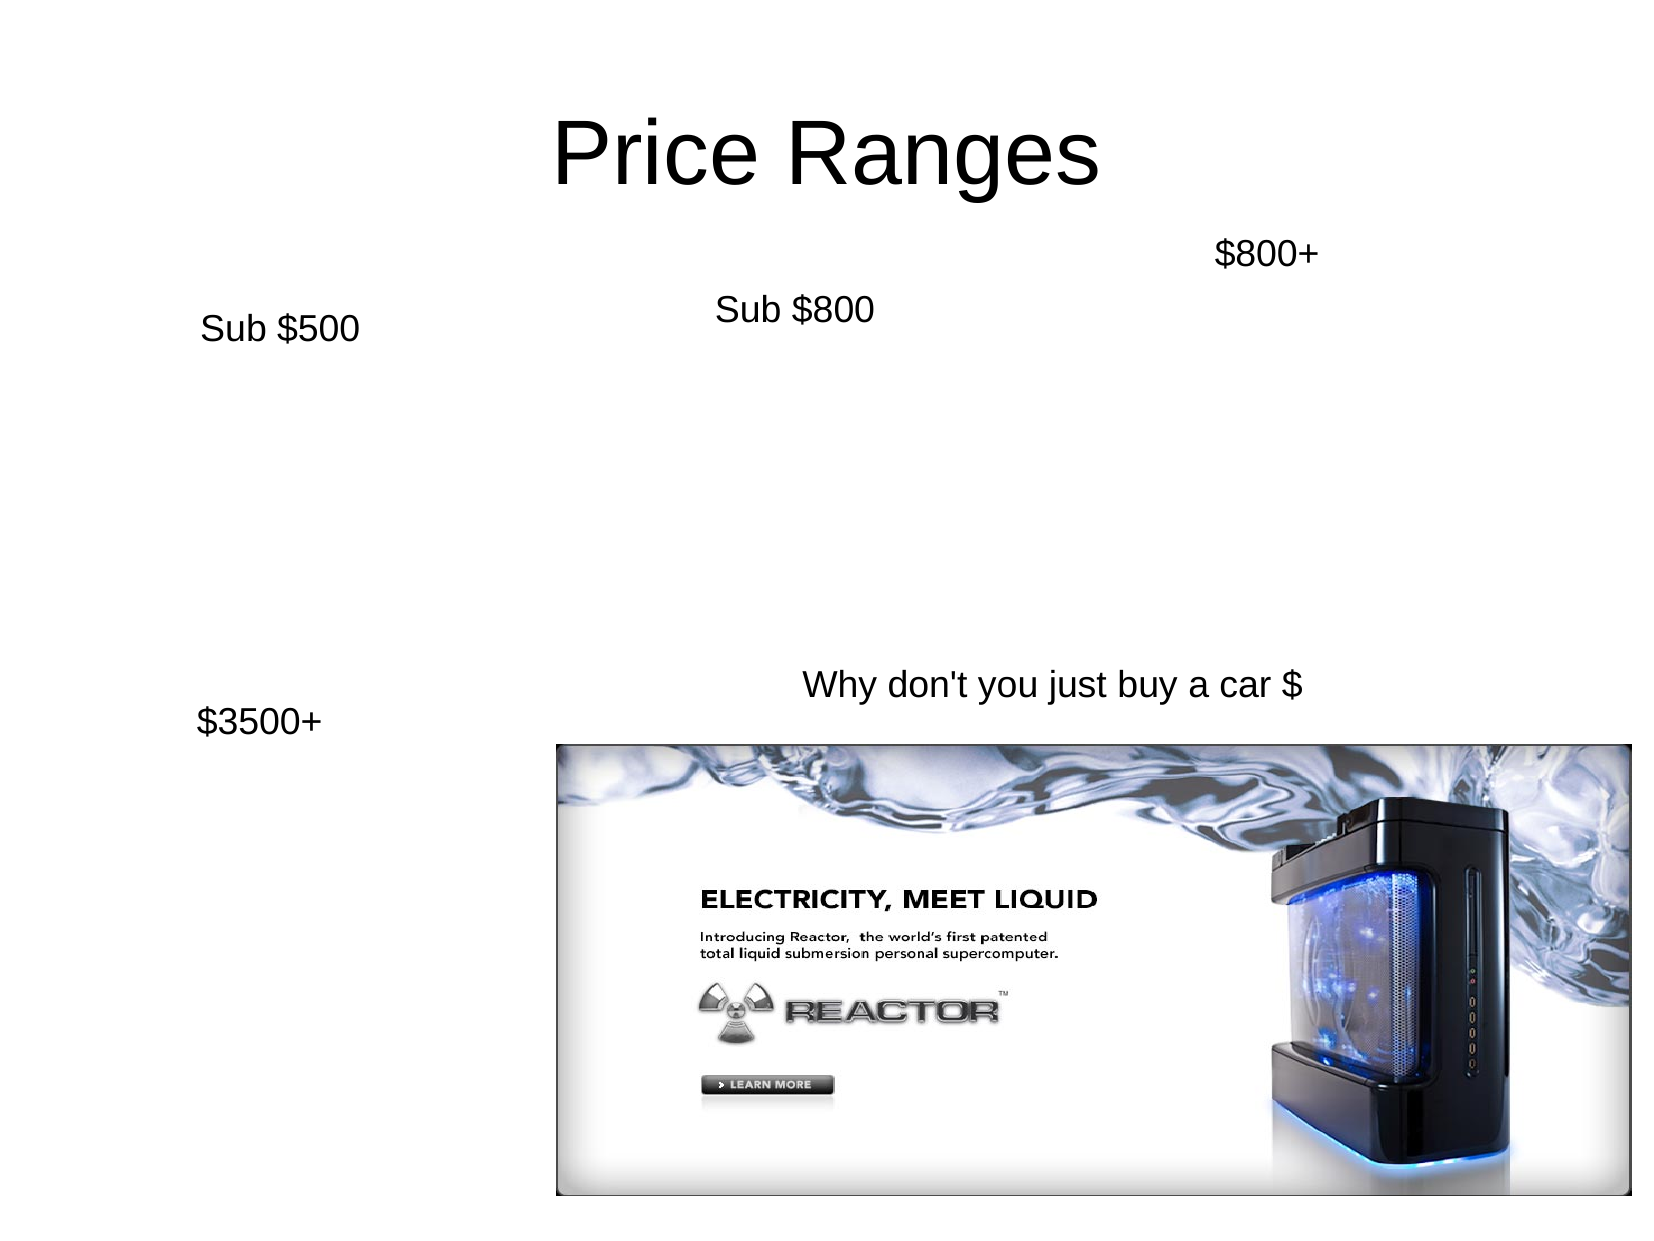

# Price Ranges
$800+
Sub $800
Sub $500
Why don't you just buy a car $
$3500+